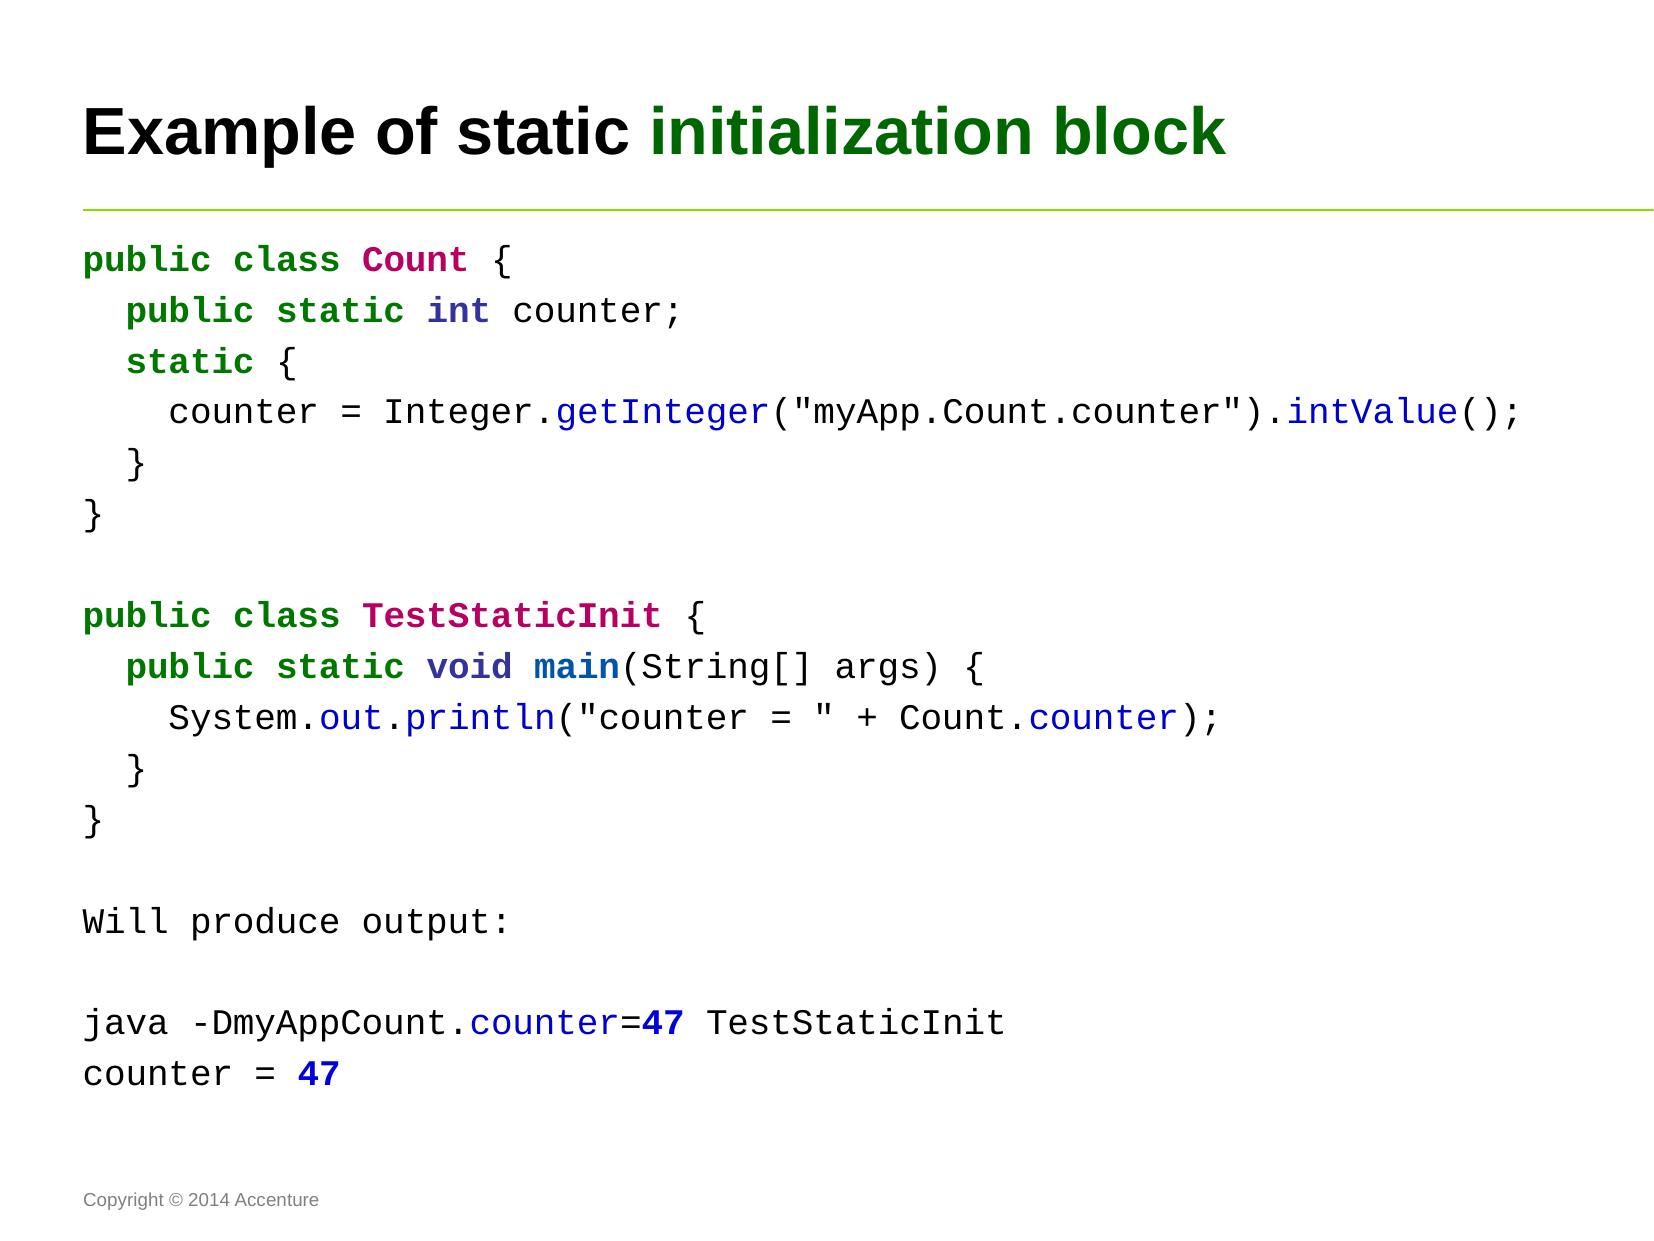

# Example of static initialization block
public class Count {
 public static int counter;
 static {
 counter = Integer.getInteger("myApp.Count.counter").intValue();
 }
}
public class TestStaticInit {
 public static void main(String[] args) {
 System.out.println("counter = " + Count.counter);
 }
}
Will produce output:
java -DmyAppCount.counter=47 TestStaticInit
counter = 47